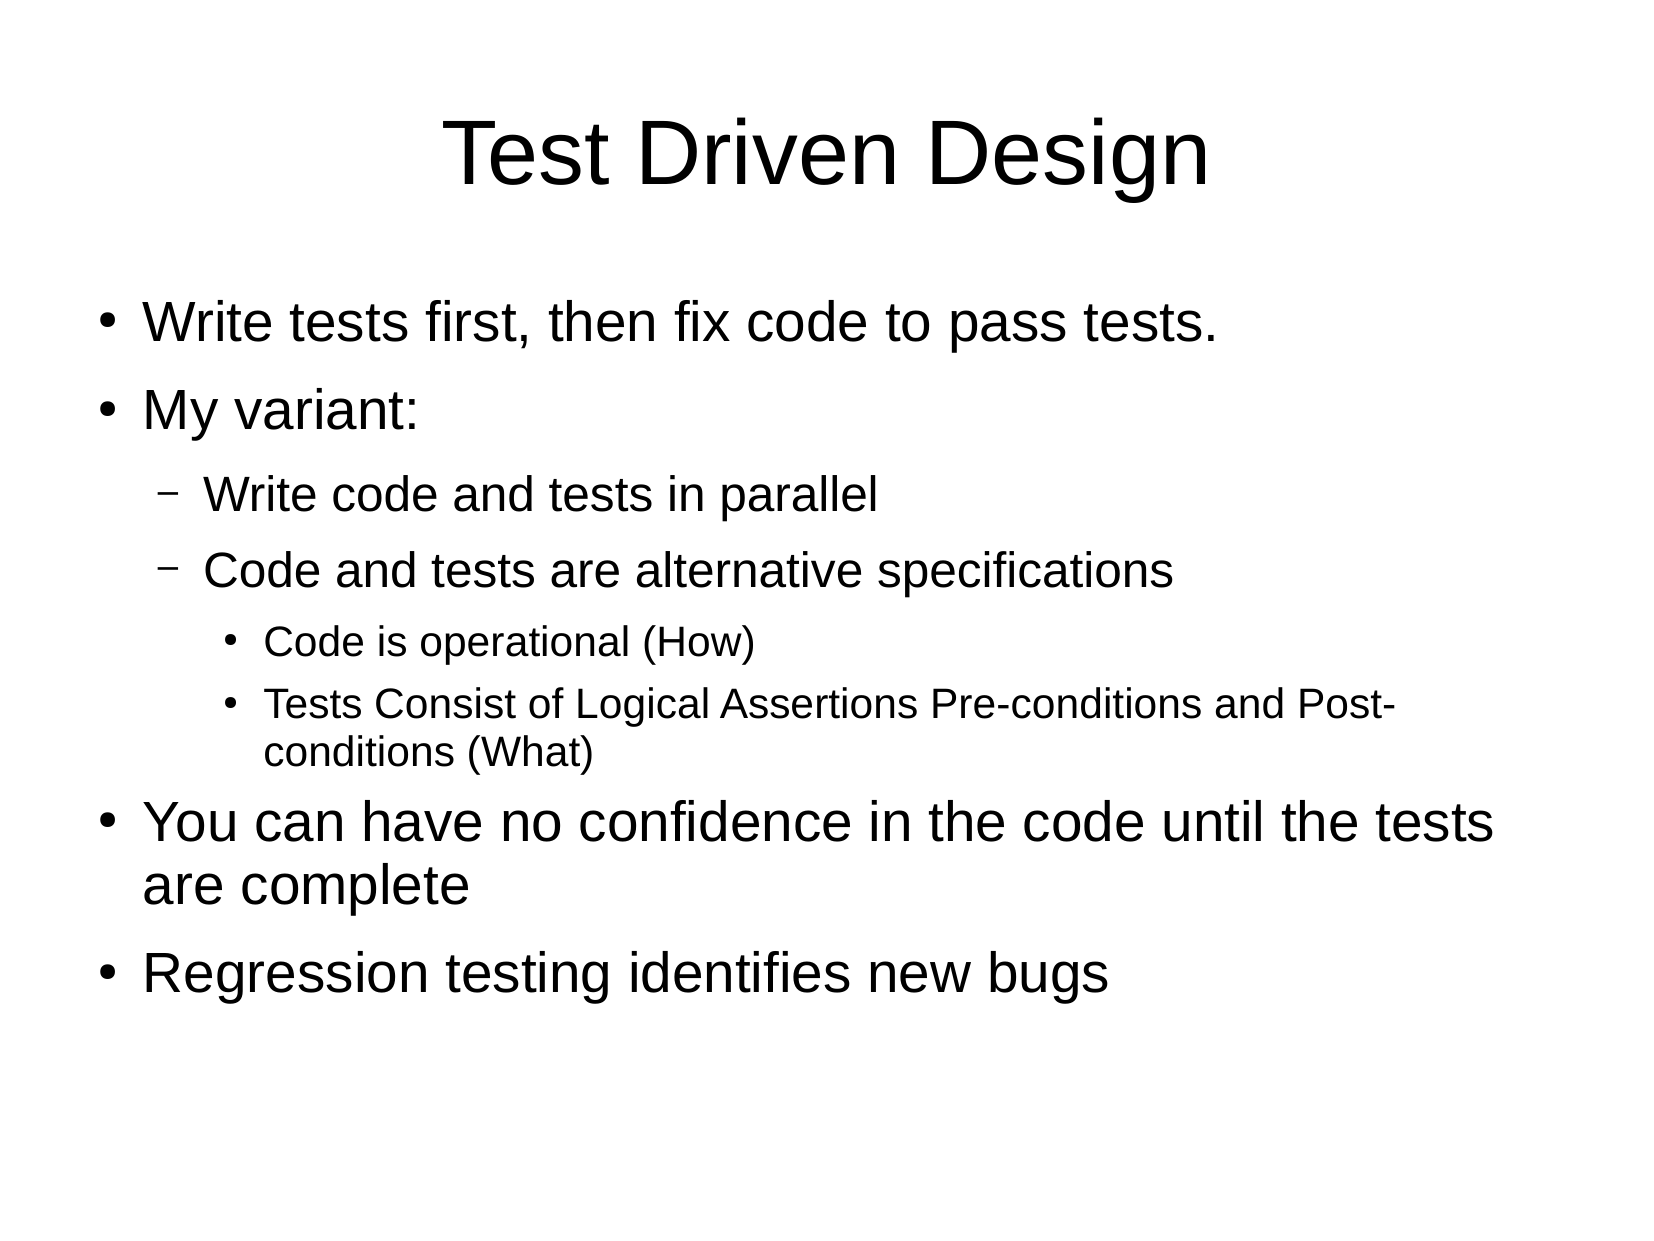

# Test Driven Design
Write tests first, then fix code to pass tests.
My variant:
Write code and tests in parallel
Code and tests are alternative specifications
Code is operational (How)
Tests Consist of Logical Assertions Pre-conditions and Post-conditions (What)
You can have no confidence in the code until the tests are complete
Regression testing identifies new bugs